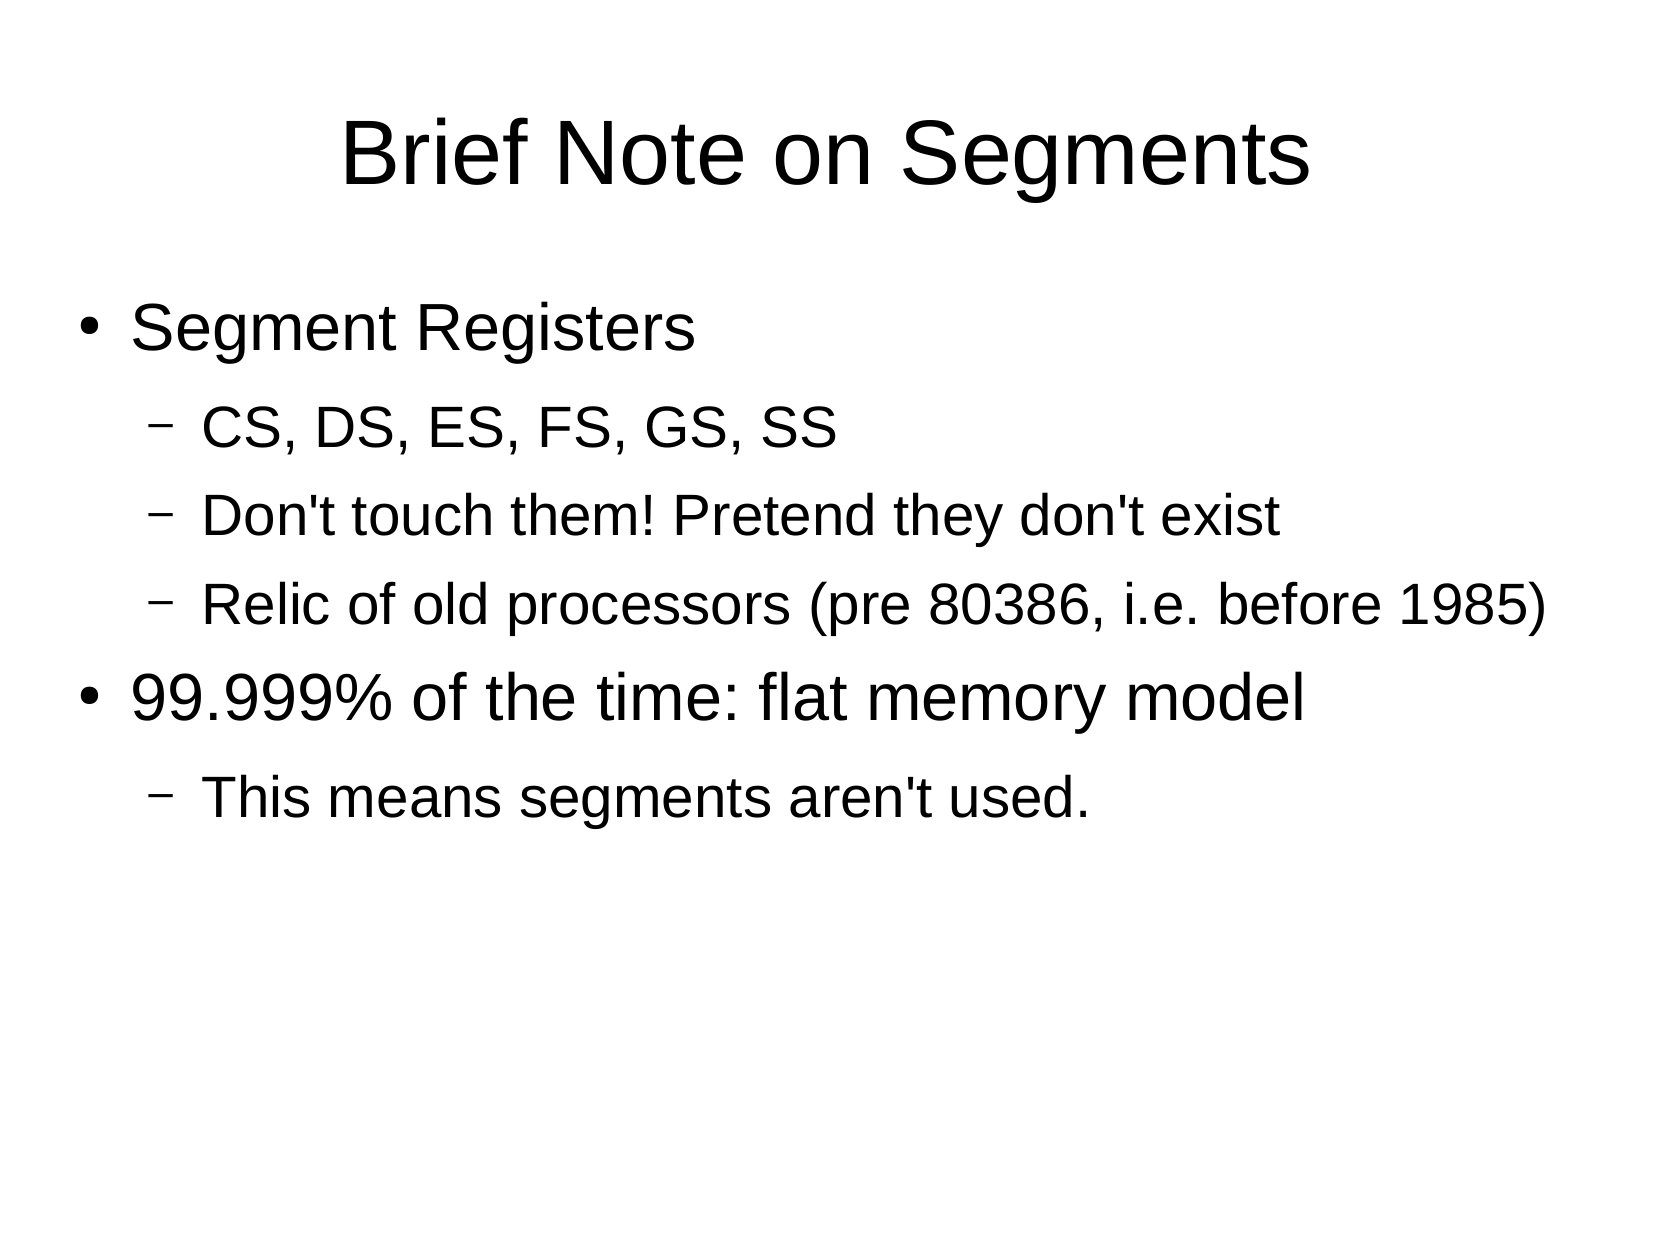

# Brief Note on Segments
Segment Registers
CS, DS, ES, FS, GS, SS
Don't touch them! Pretend they don't exist
Relic of old processors (pre 80386, i.e. before 1985)
99.999% of the time: flat memory model
This means segments aren't used.